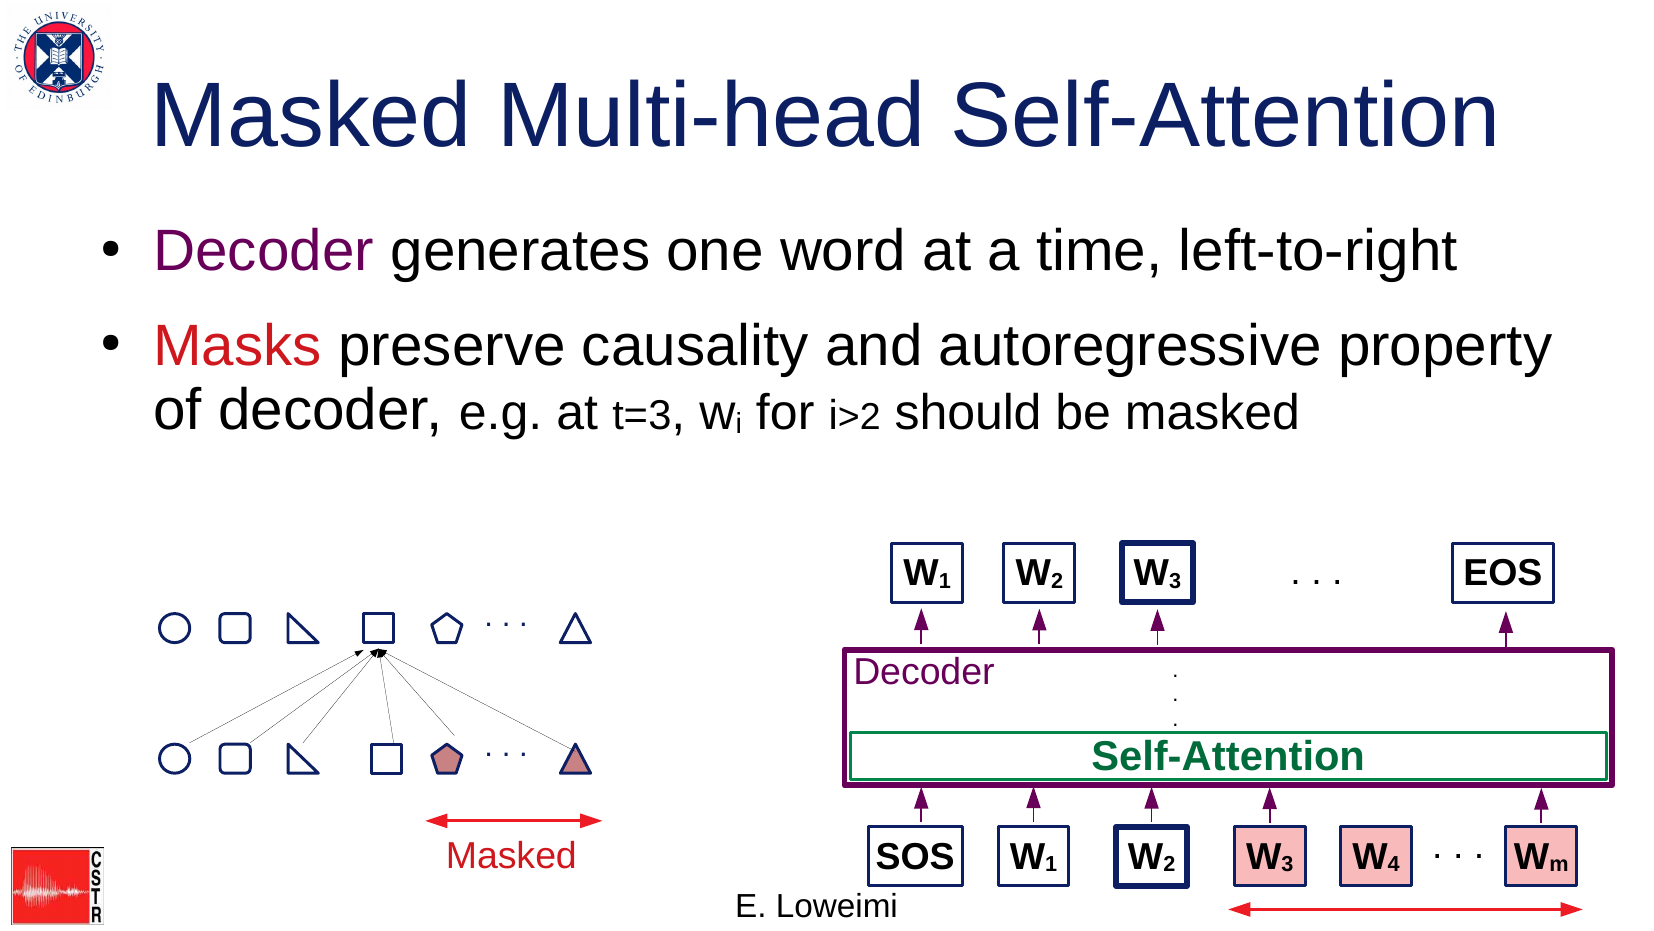

# Masked Multi-head Self-Attention
Decoder generates one word at a time, left-to-right
Masks preserve causality and autoregressive property of decoder, e.g. at t=3, wi for i>2 should be masked
W1
W2
W3
. . .
EOS
. . .
Decoder
.
.
.
. . .
Self-Attention
. . .
Masked
SOS
W1
W2
W3
W4
Wm
E. Loweimi